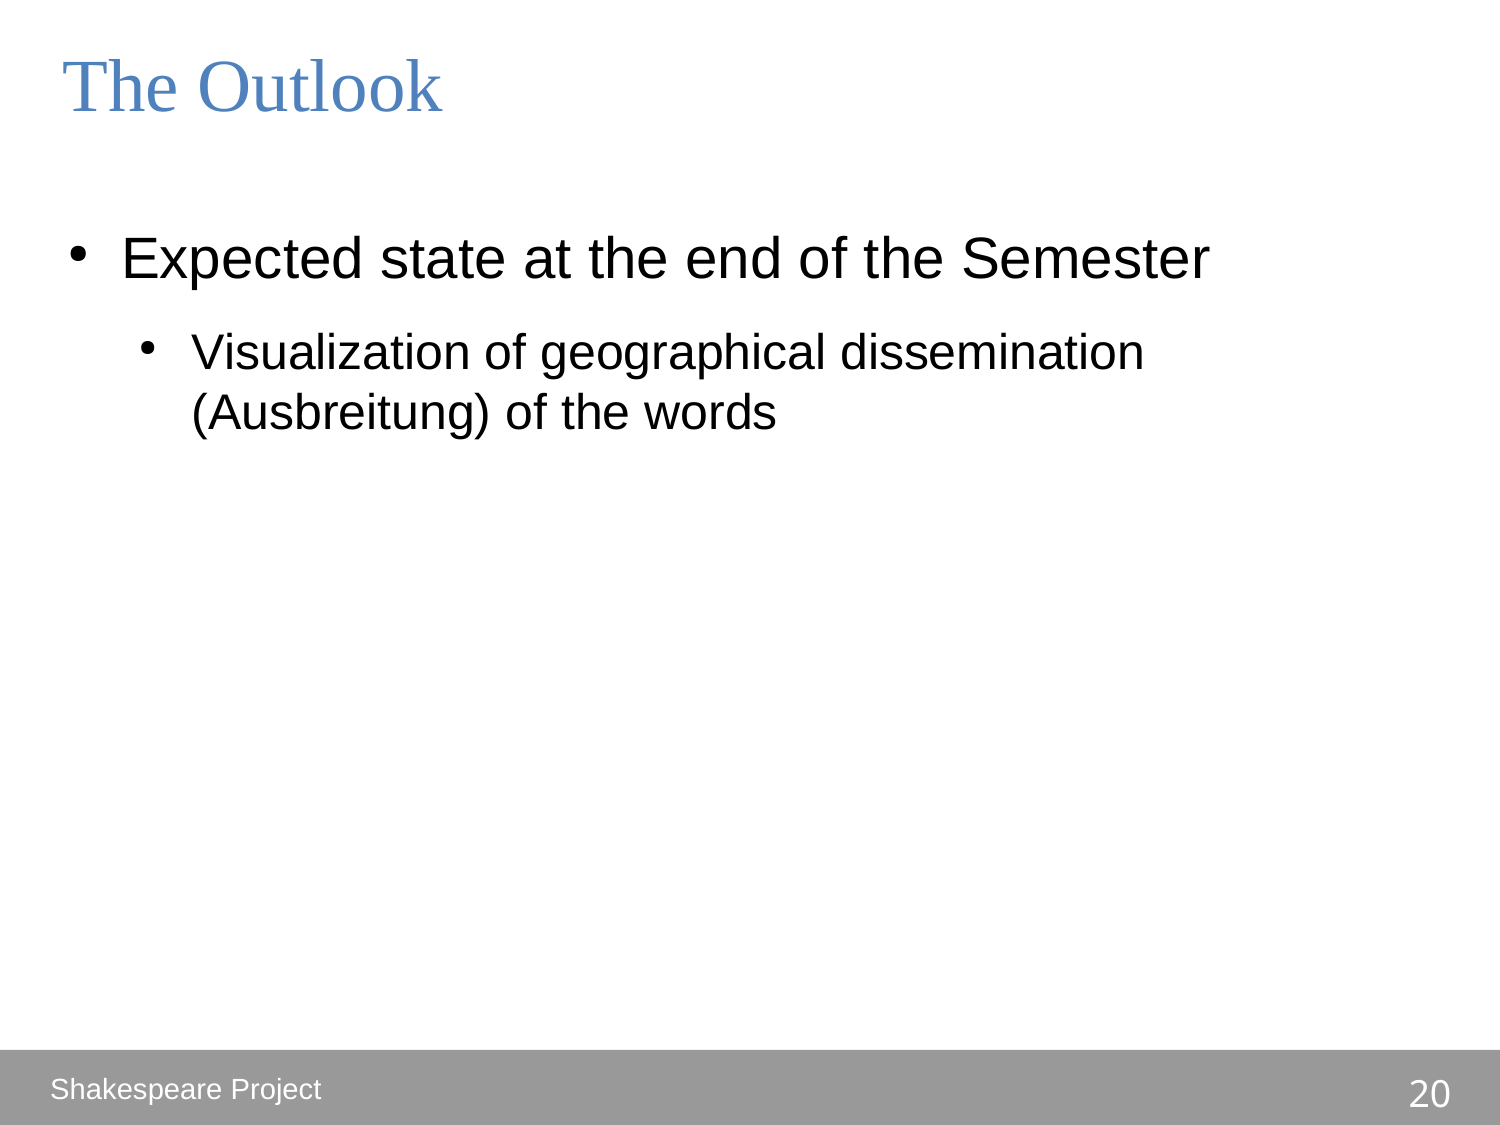

# The Outlook
Expected state at the end of the Semester
Visualization of geographical dissemination (Ausbreitung) of the words
Shakespeare Project